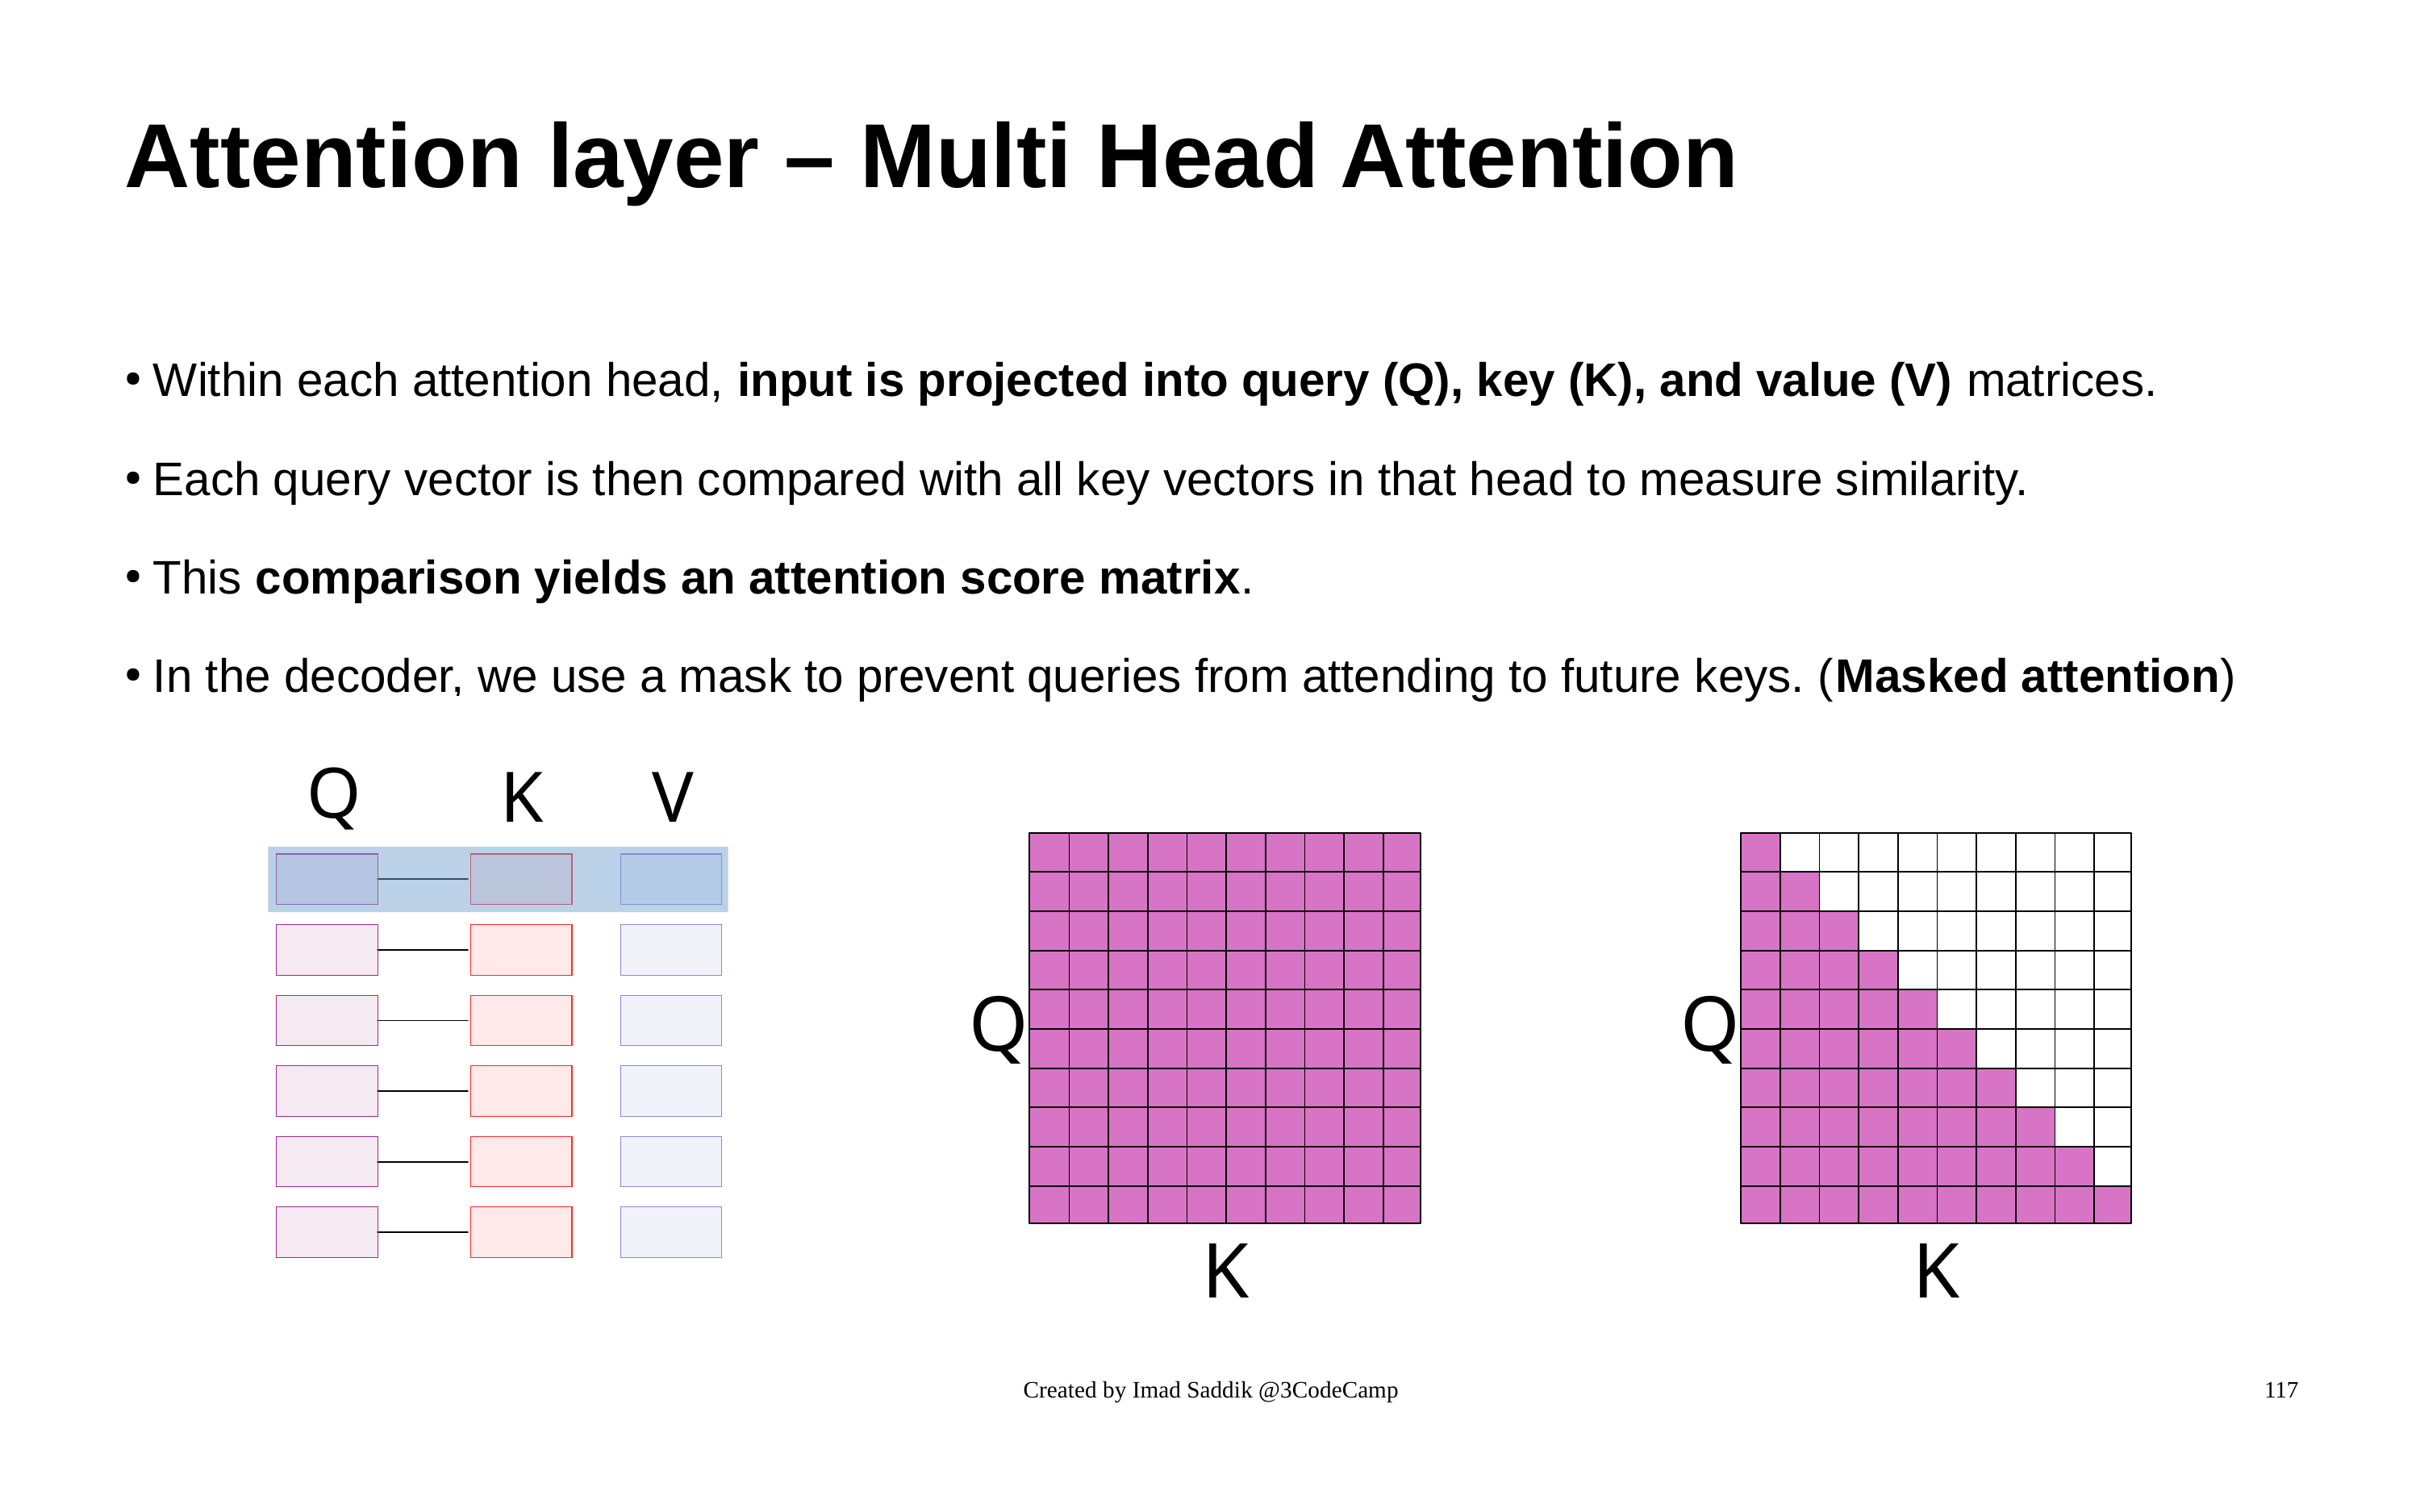

Attention layer – Multi Head Attention
Within each attention head, input is projected into query (Q), key (K), and value (V) matrices.
Each query vector is then compared with all key vectors in that head to measure similarity.
This comparison yields an attention score matrix.
In the decoder, we use a mask to prevent queries from attending to future keys. (Masked attention)
Created by Imad Saddik @3CodeCamp
117